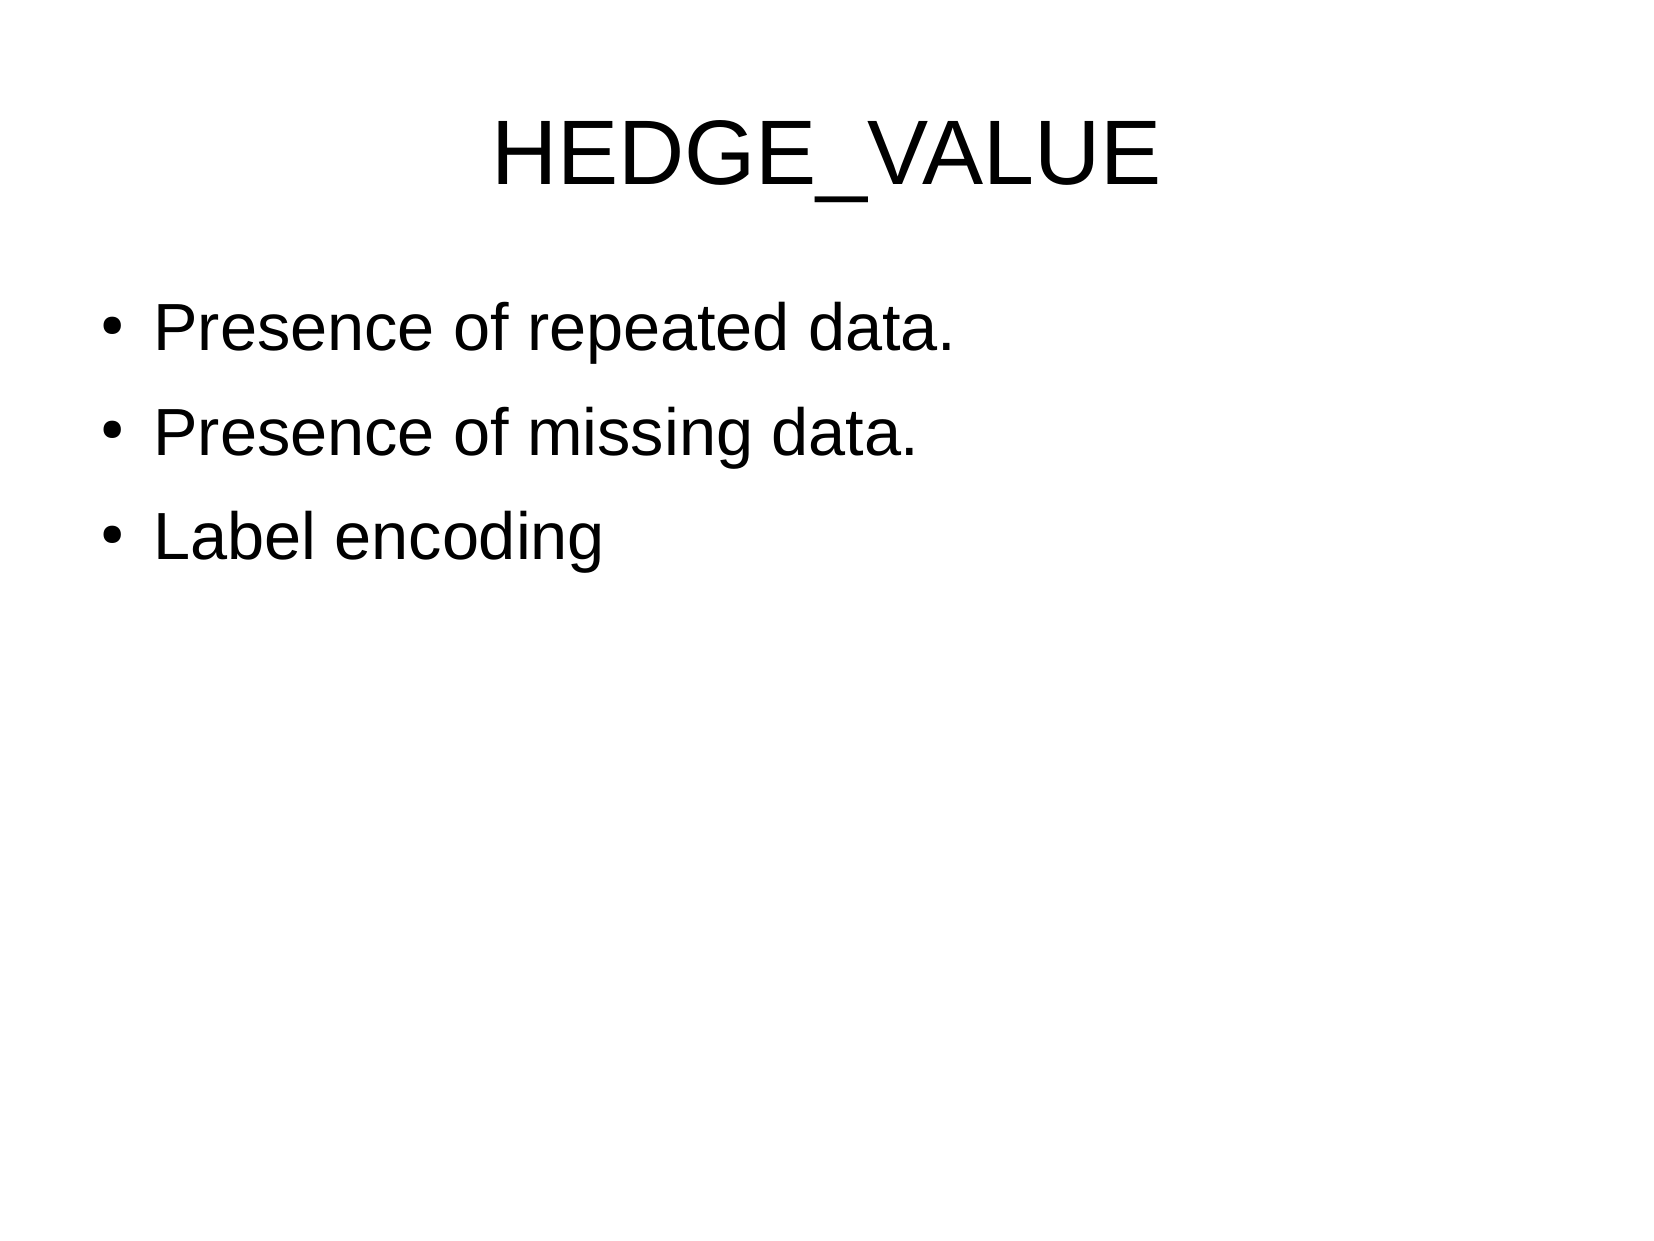

# HEDGE_VALUE
Presence of repeated data.
Presence of missing data.
Label encoding